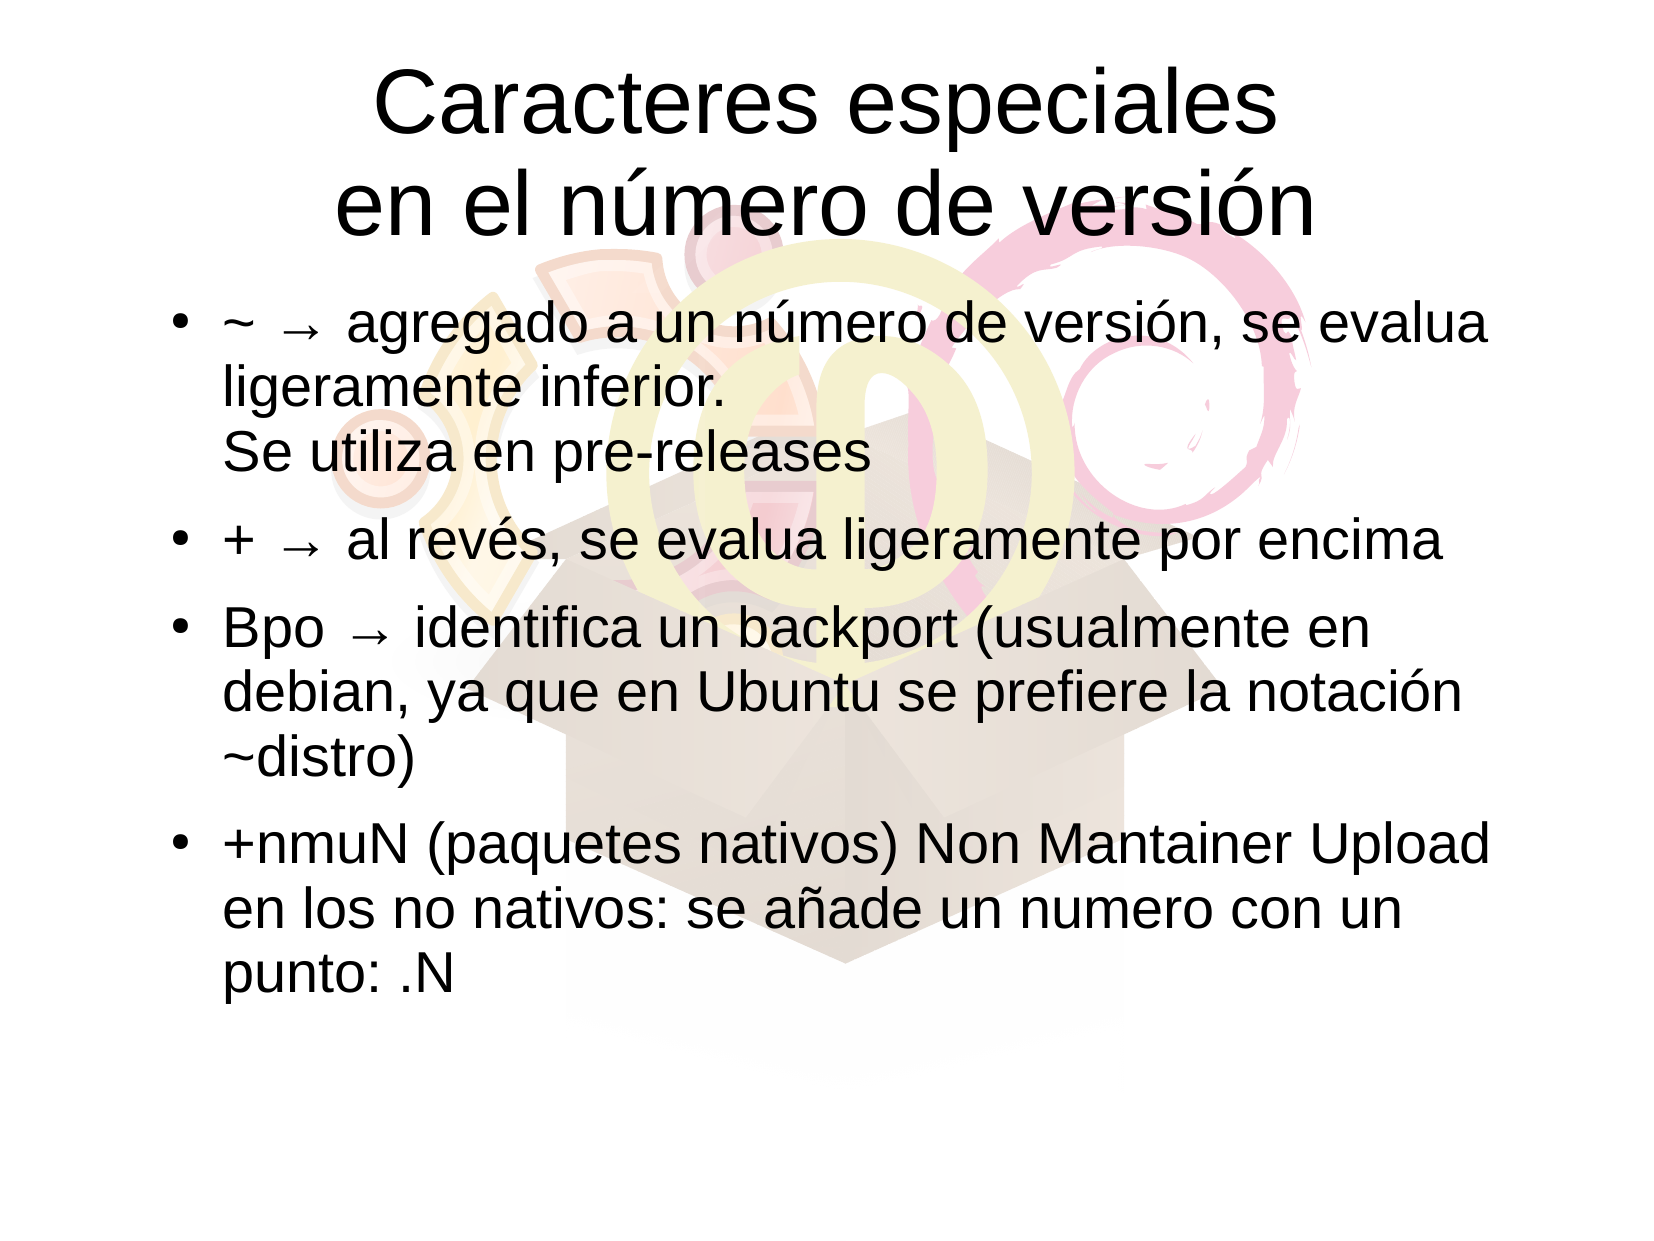

# Caracteres especiales en el número de versión
~ → agregado a un número de versión, se evalua ligeramente inferior.
Se utiliza en pre-releases
+ → al revés, se evalua ligeramente por encima
Bpo → identifica un backport (usualmente en debian, ya que en Ubuntu se prefiere la notación ~distro)
+nmuN (paquetes nativos) Non Mantainer Upload
en los no nativos: se añade un numero con un punto: .N